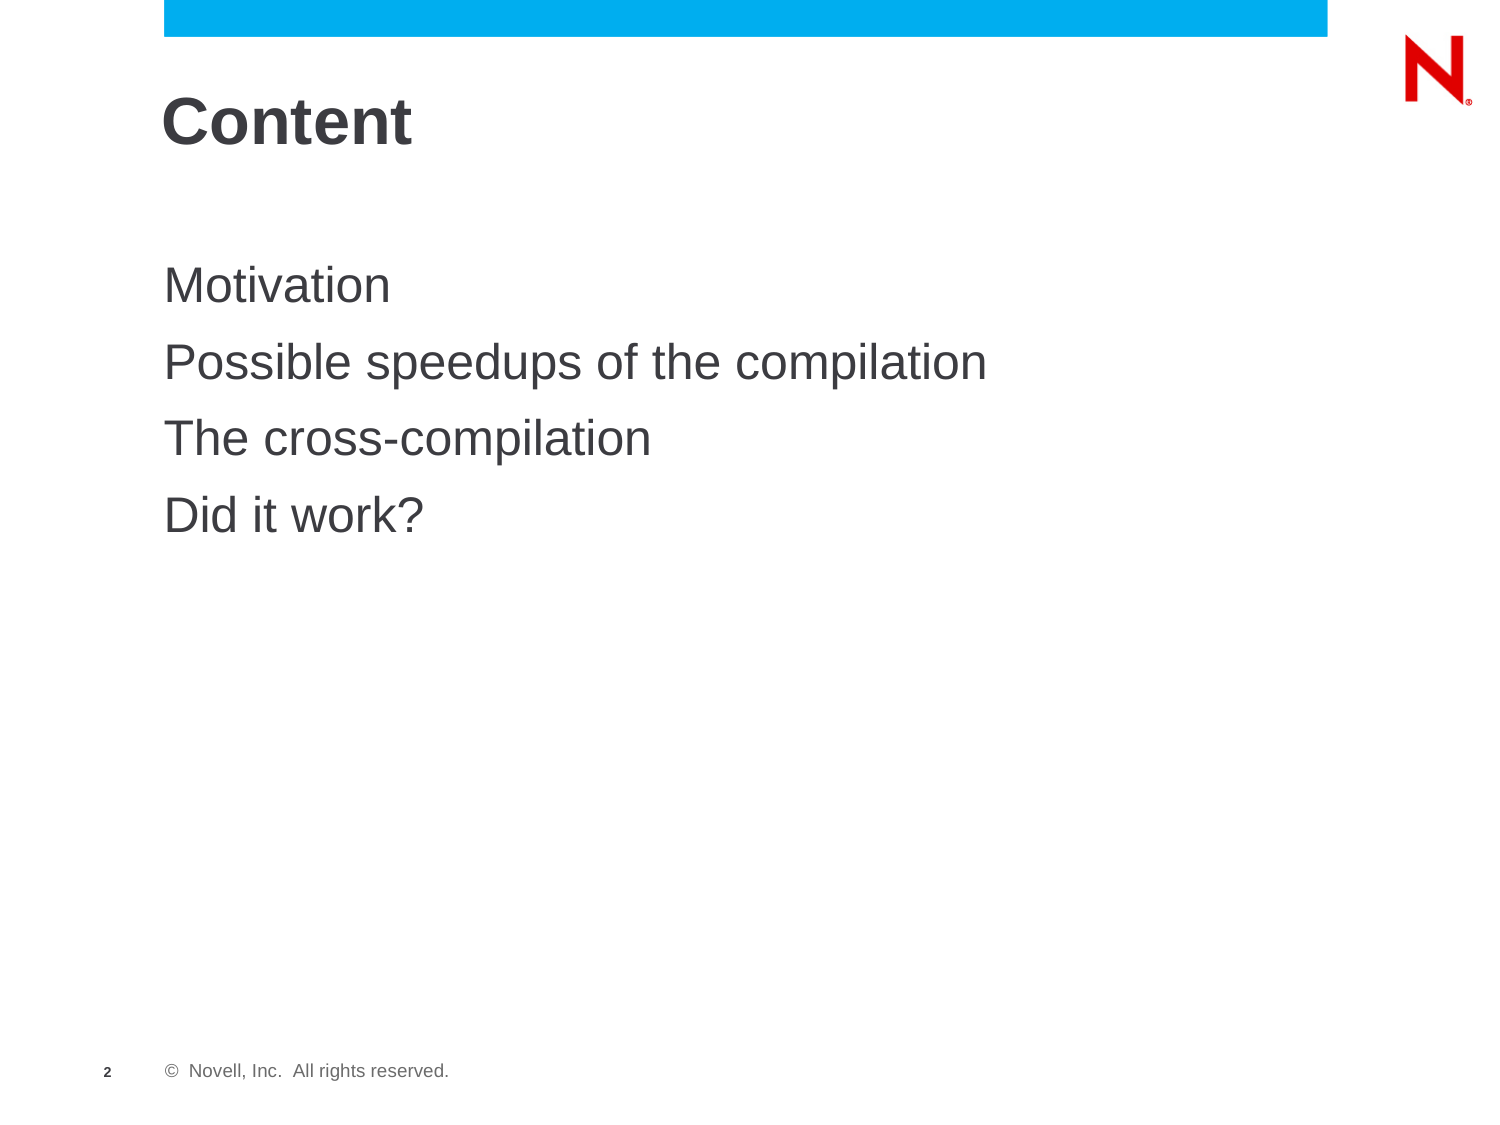

# Content
Motivation
Possible speedups of the compilation
The cross-compilation
Did it work?